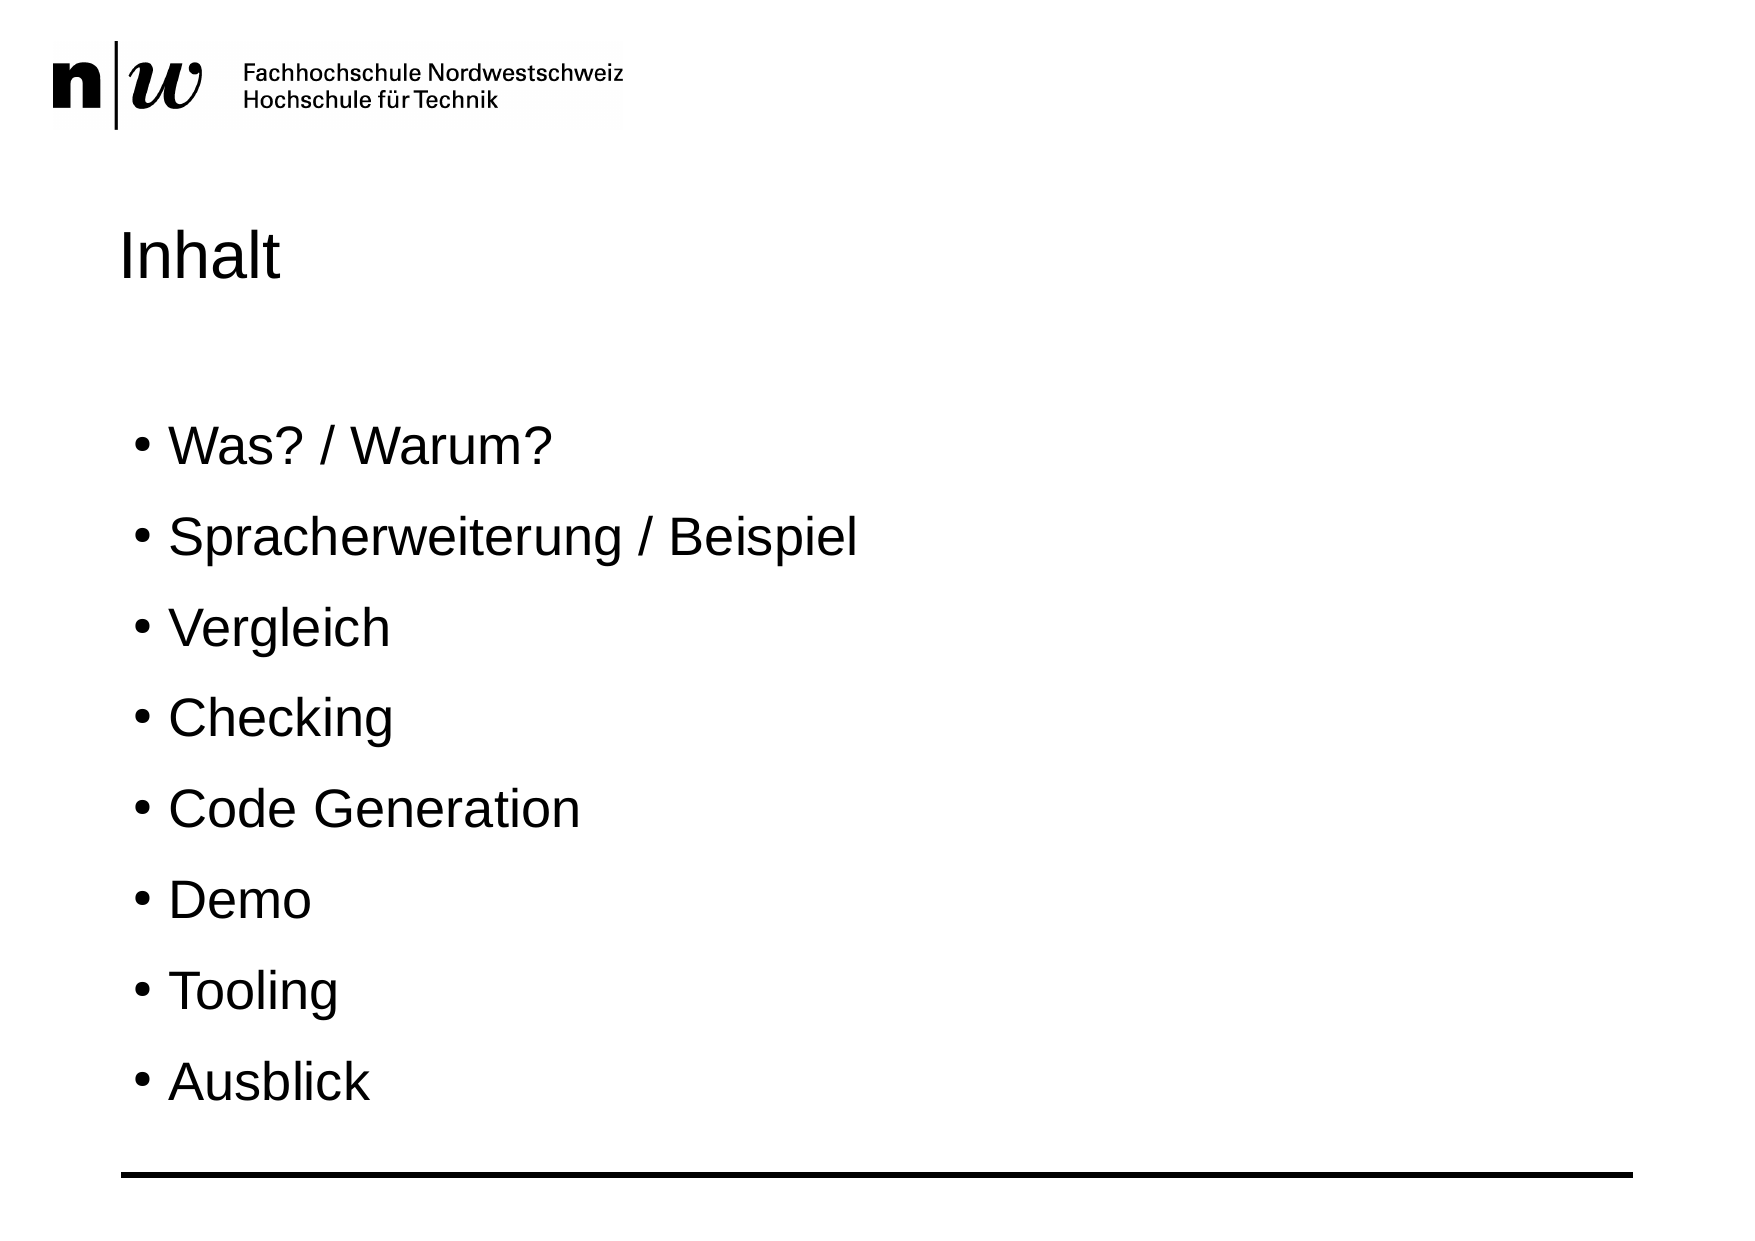

Inhalt
Was? / Warum?
Spracherweiterung / Beispiel
Vergleich
Checking
Code Generation
Demo
Tooling
Ausblick